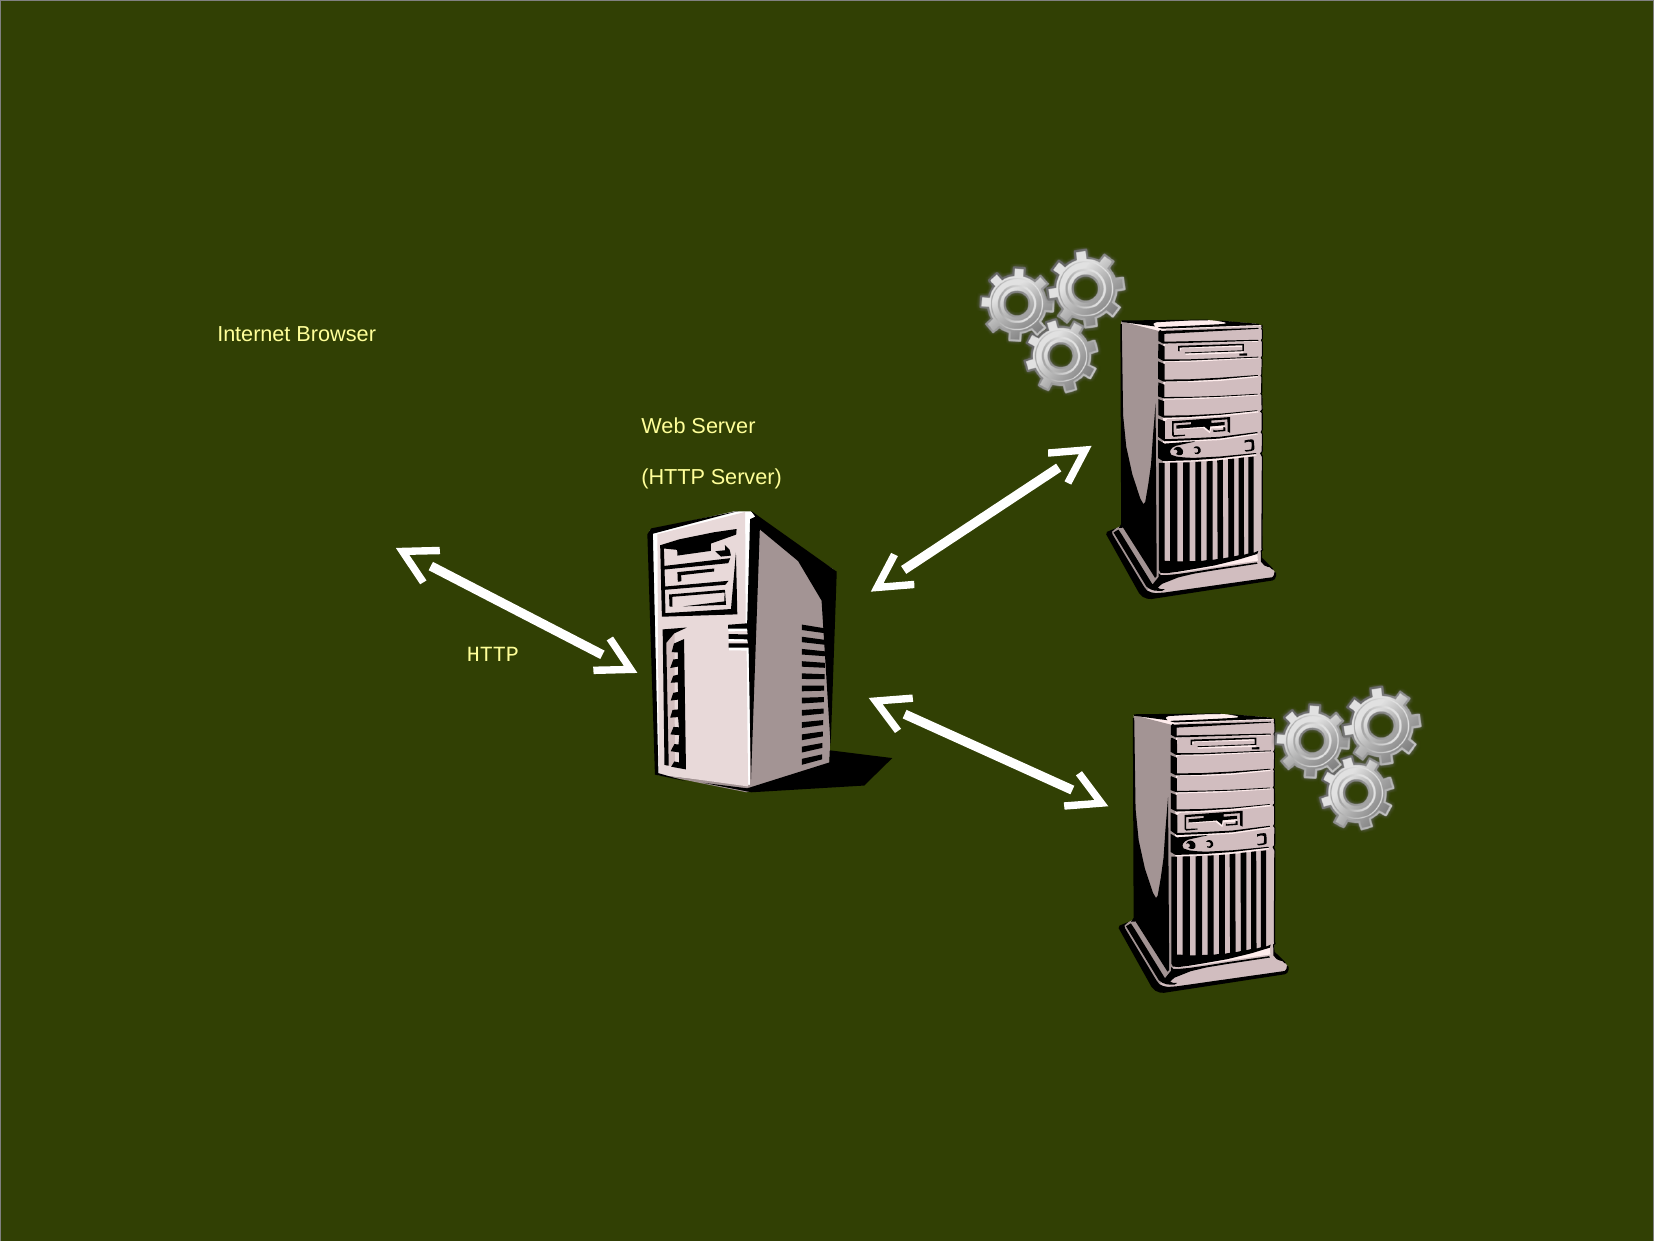

Internet Browser
Web Server
(HTTP Server)
HTTP